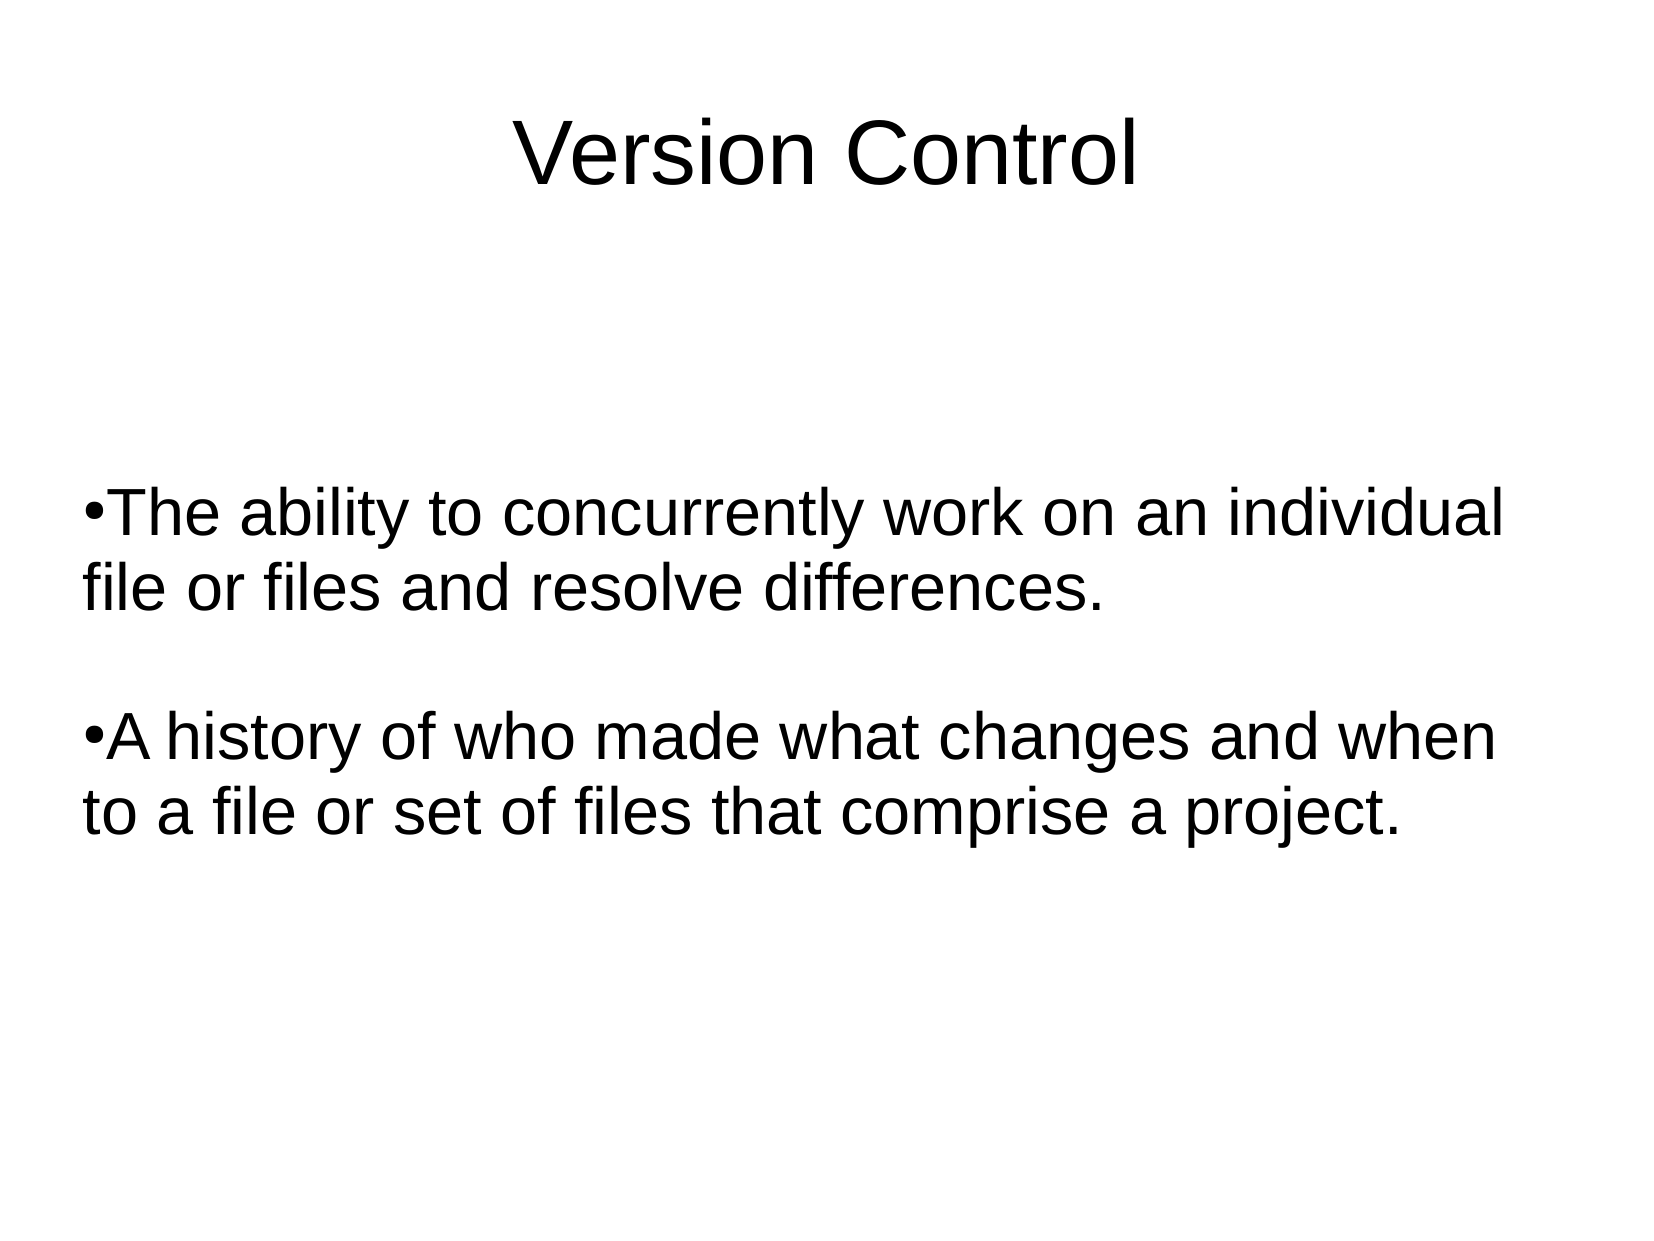

# Version Control
The ability to concurrently work on an individual file or files and resolve differences.
A history of who made what changes and when to a file or set of files that comprise a project.